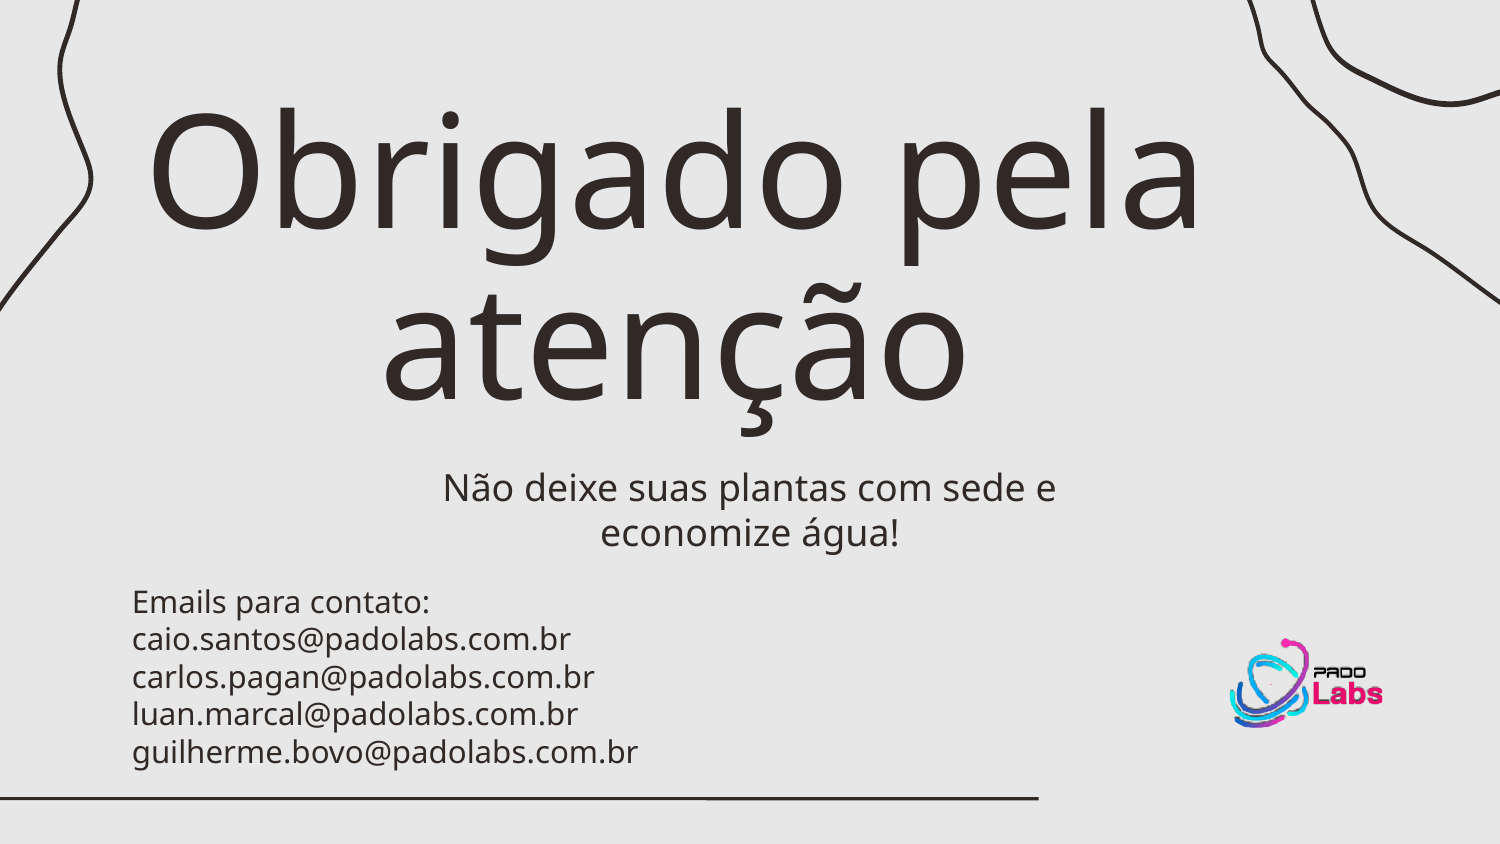

# Obrigado pela atenção
Não deixe suas plantas com sede e economize água!
Emails para contato:
caio.santos@padolabs.com.br
carlos.pagan@padolabs.com.br
luan.marcal@padolabs.com.br
guilherme.bovo@padolabs.com.br